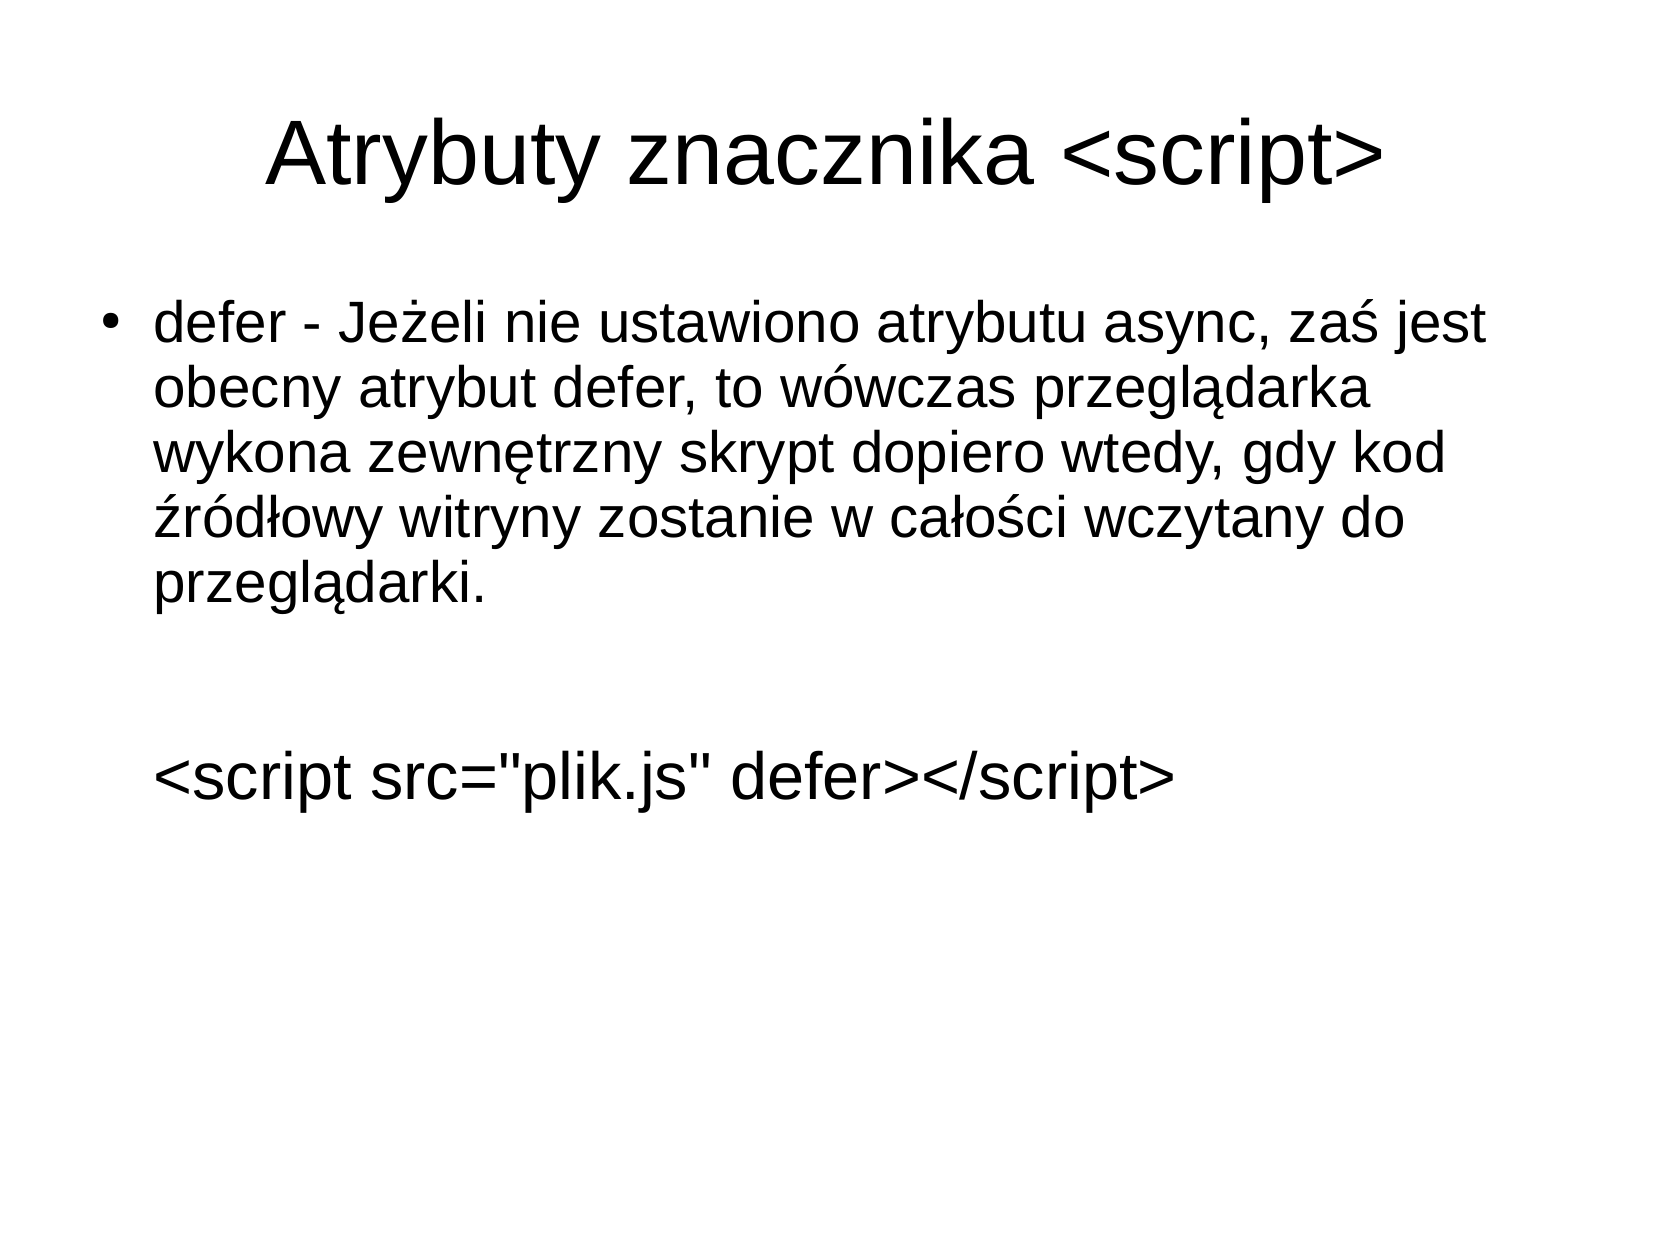

# Atrybuty znacznika <script>
defer - Jeżeli nie ustawiono atrybutu async, zaś jest obecny atrybut defer, to wówczas przeglądarka wykona zewnętrzny skrypt dopiero wtedy, gdy kod źródłowy witryny zostanie w całości wczytany do przeglądarki.
<script src="plik.js" defer></script>